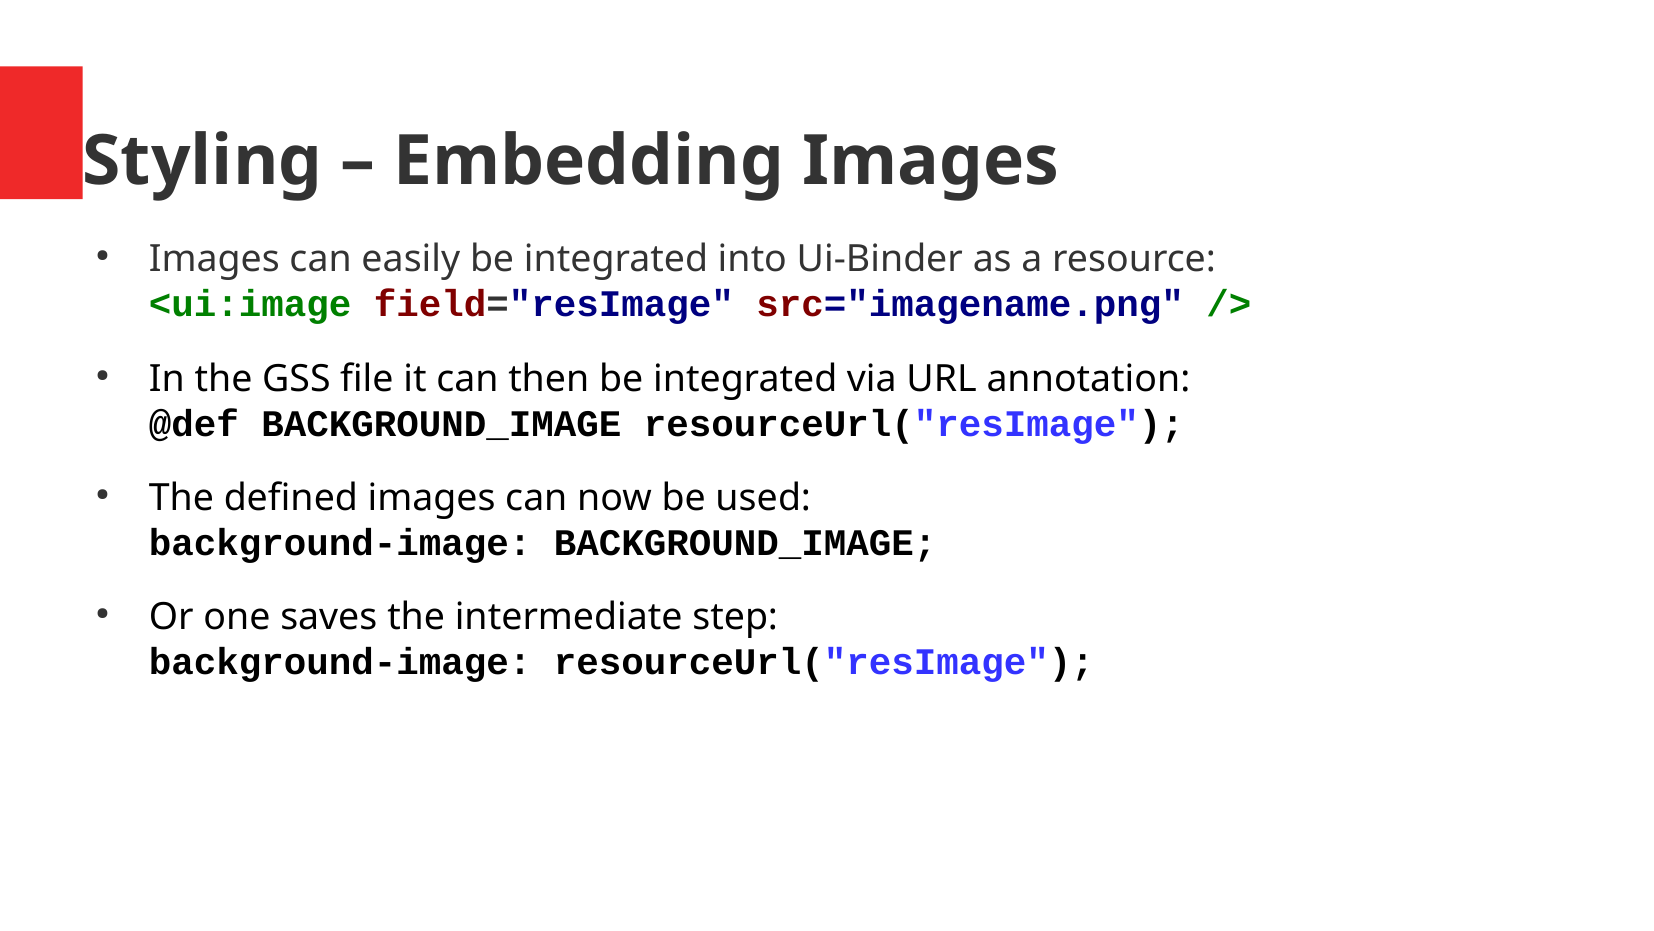

# Styling – Embedding Images
Images can easily be integrated into Ui-Binder as a resource:
<ui:image field="resImage" src="imagename.png" />
In the GSS file it can then be integrated via URL annotation:
@def BACKGROUND_IMAGE resourceUrl("resImage");
The defined images can now be used:
background-image: BACKGROUND_IMAGE;
Or one saves the intermediate step:
background-image: resourceUrl("resImage");